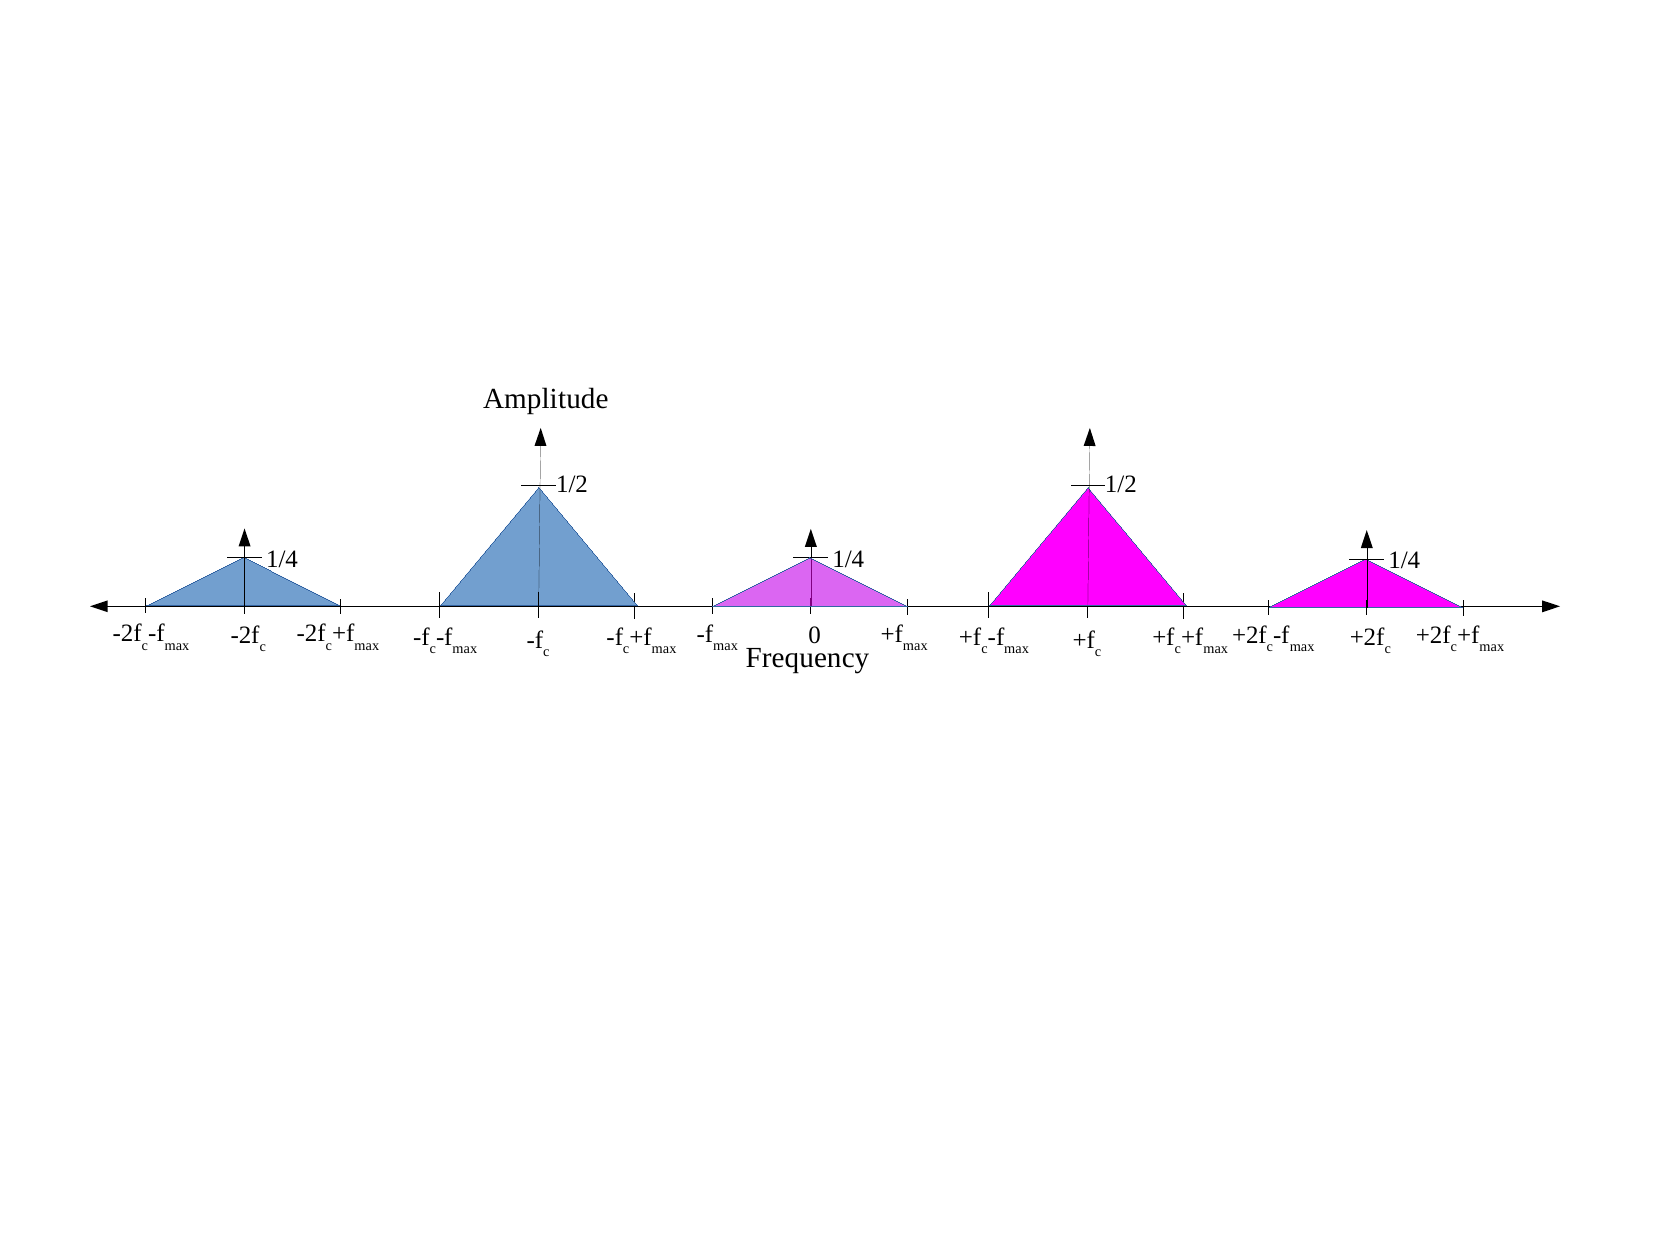

Amplitude
1/2
1/2
1/4
-2fc-fmax
-2fc+fmax
-2fc
1/4
-fmax
+fmax
0
1/4
+2fc-fmax
+2fc+fmax
+2fc
-fc-fmax
-fc+fmax
+fc-fmax
+fc+fmax
-fc
+fc
Frequency